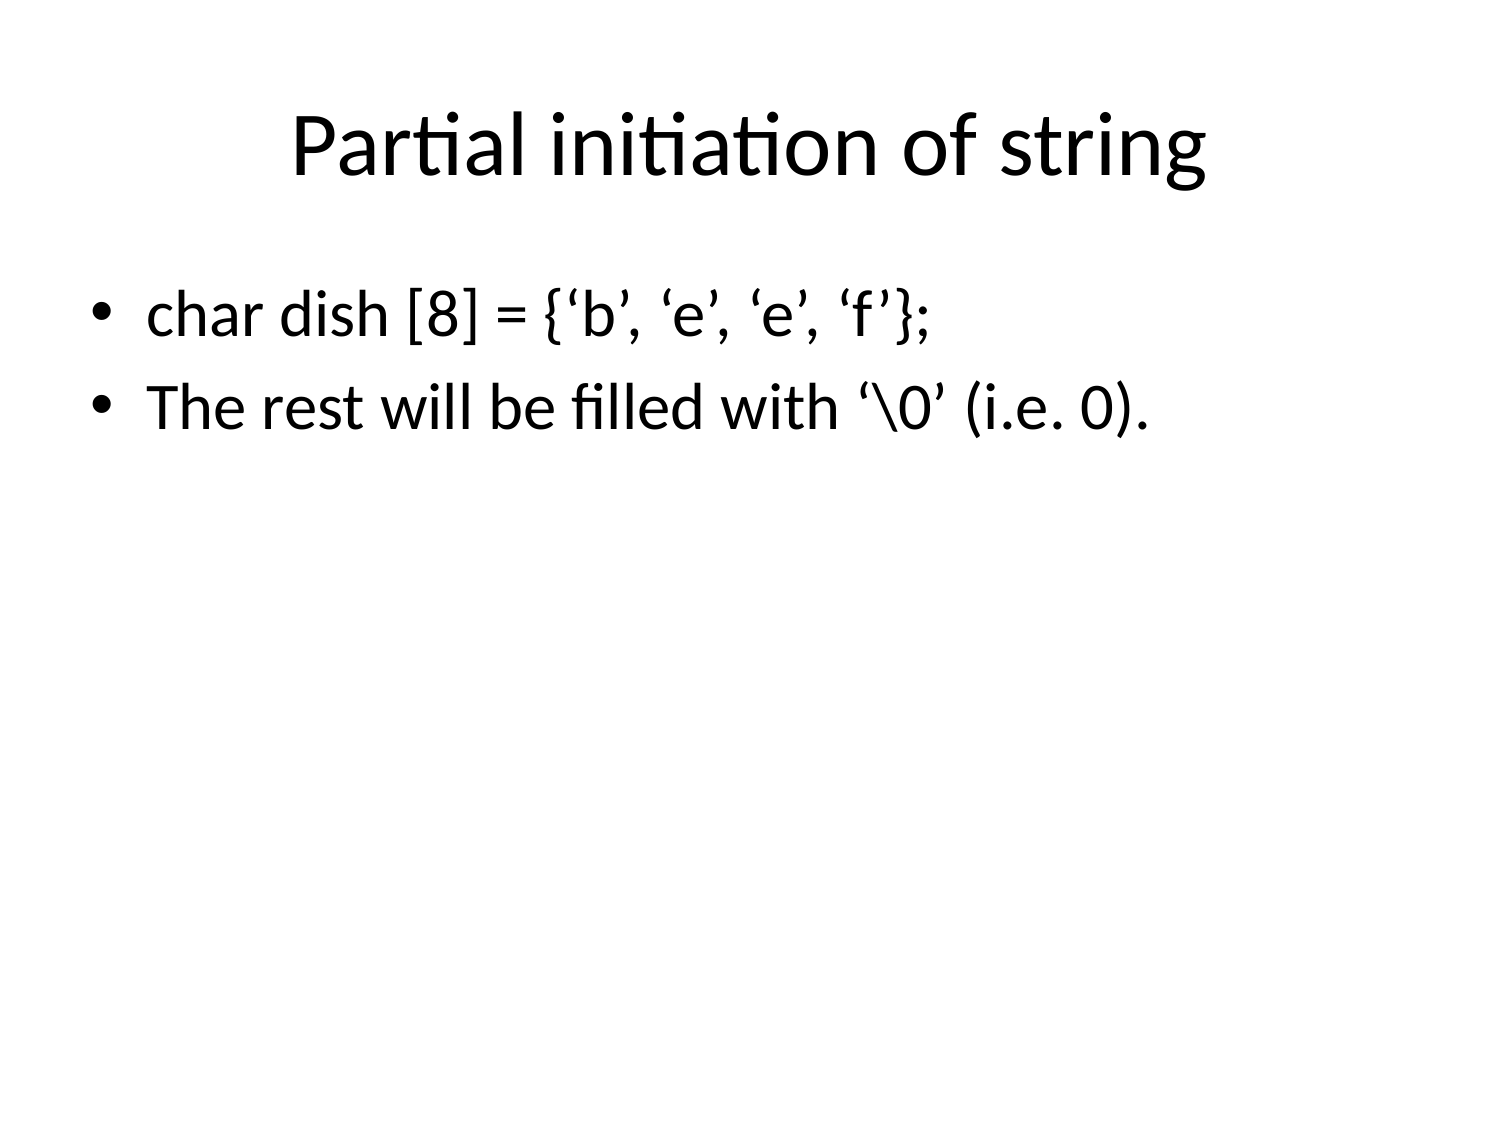

# Partial initiation of string
char dish [8] = {‘b’, ‘e’, ‘e’, ‘f’};
The rest will be filled with ‘\0’ (i.e. 0).